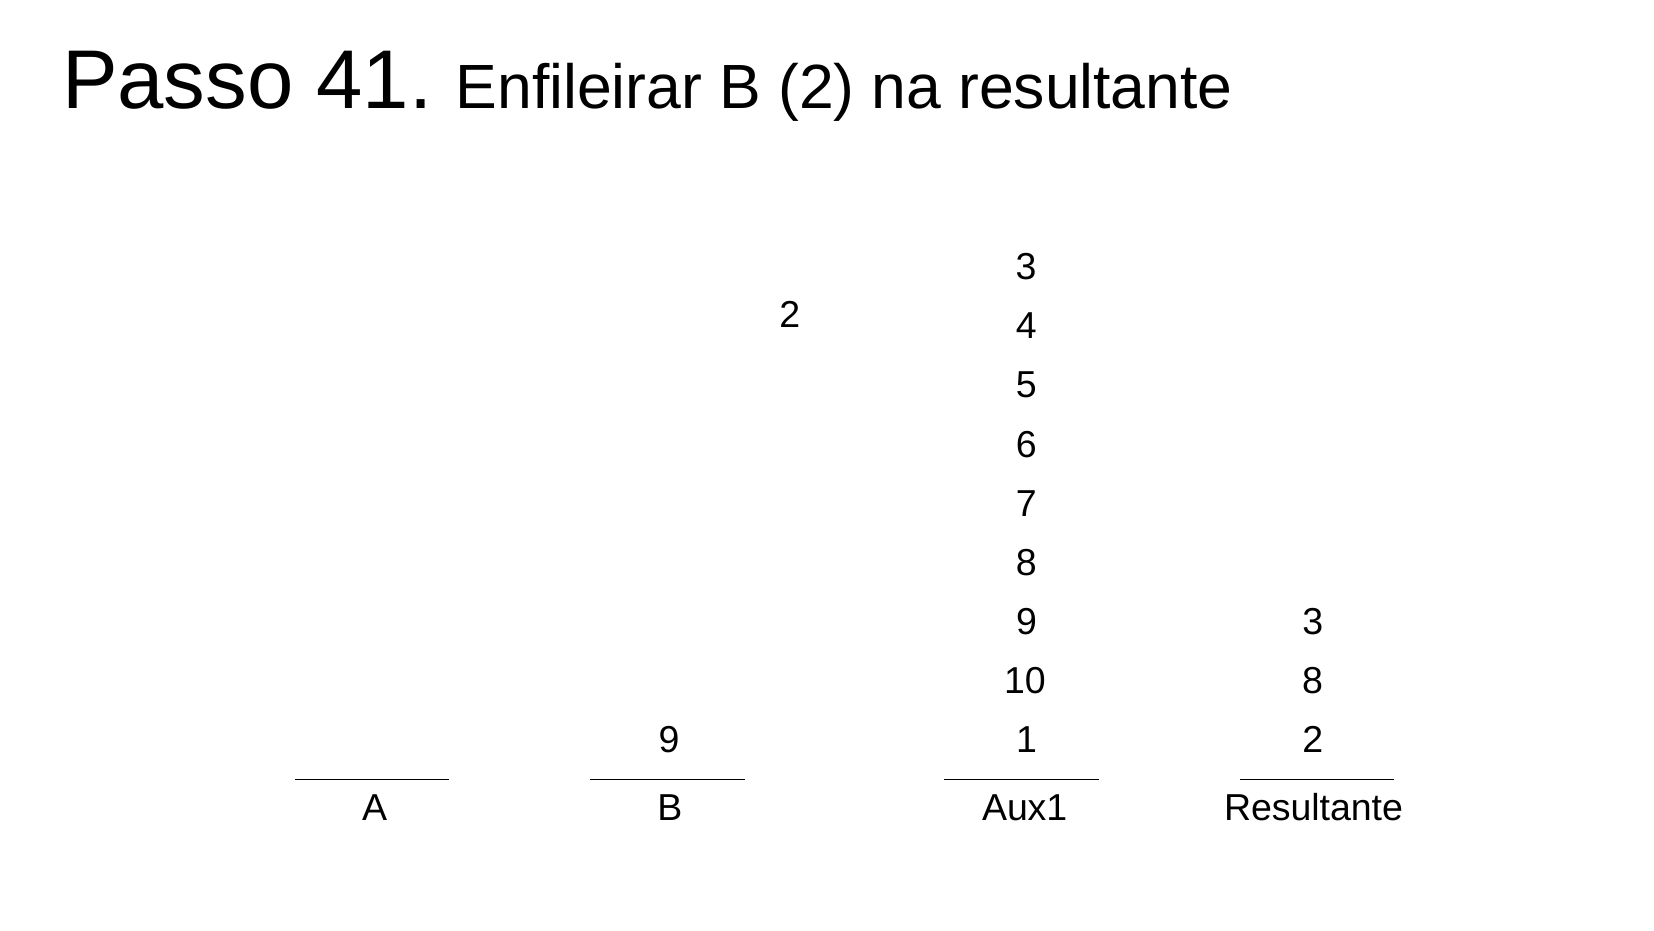

Passo 41. Enfileirar B (2) na resultante
3
2
4
5
6
7
8
9
3
10
8
9
1
2
A
B
Aux1
Resultante